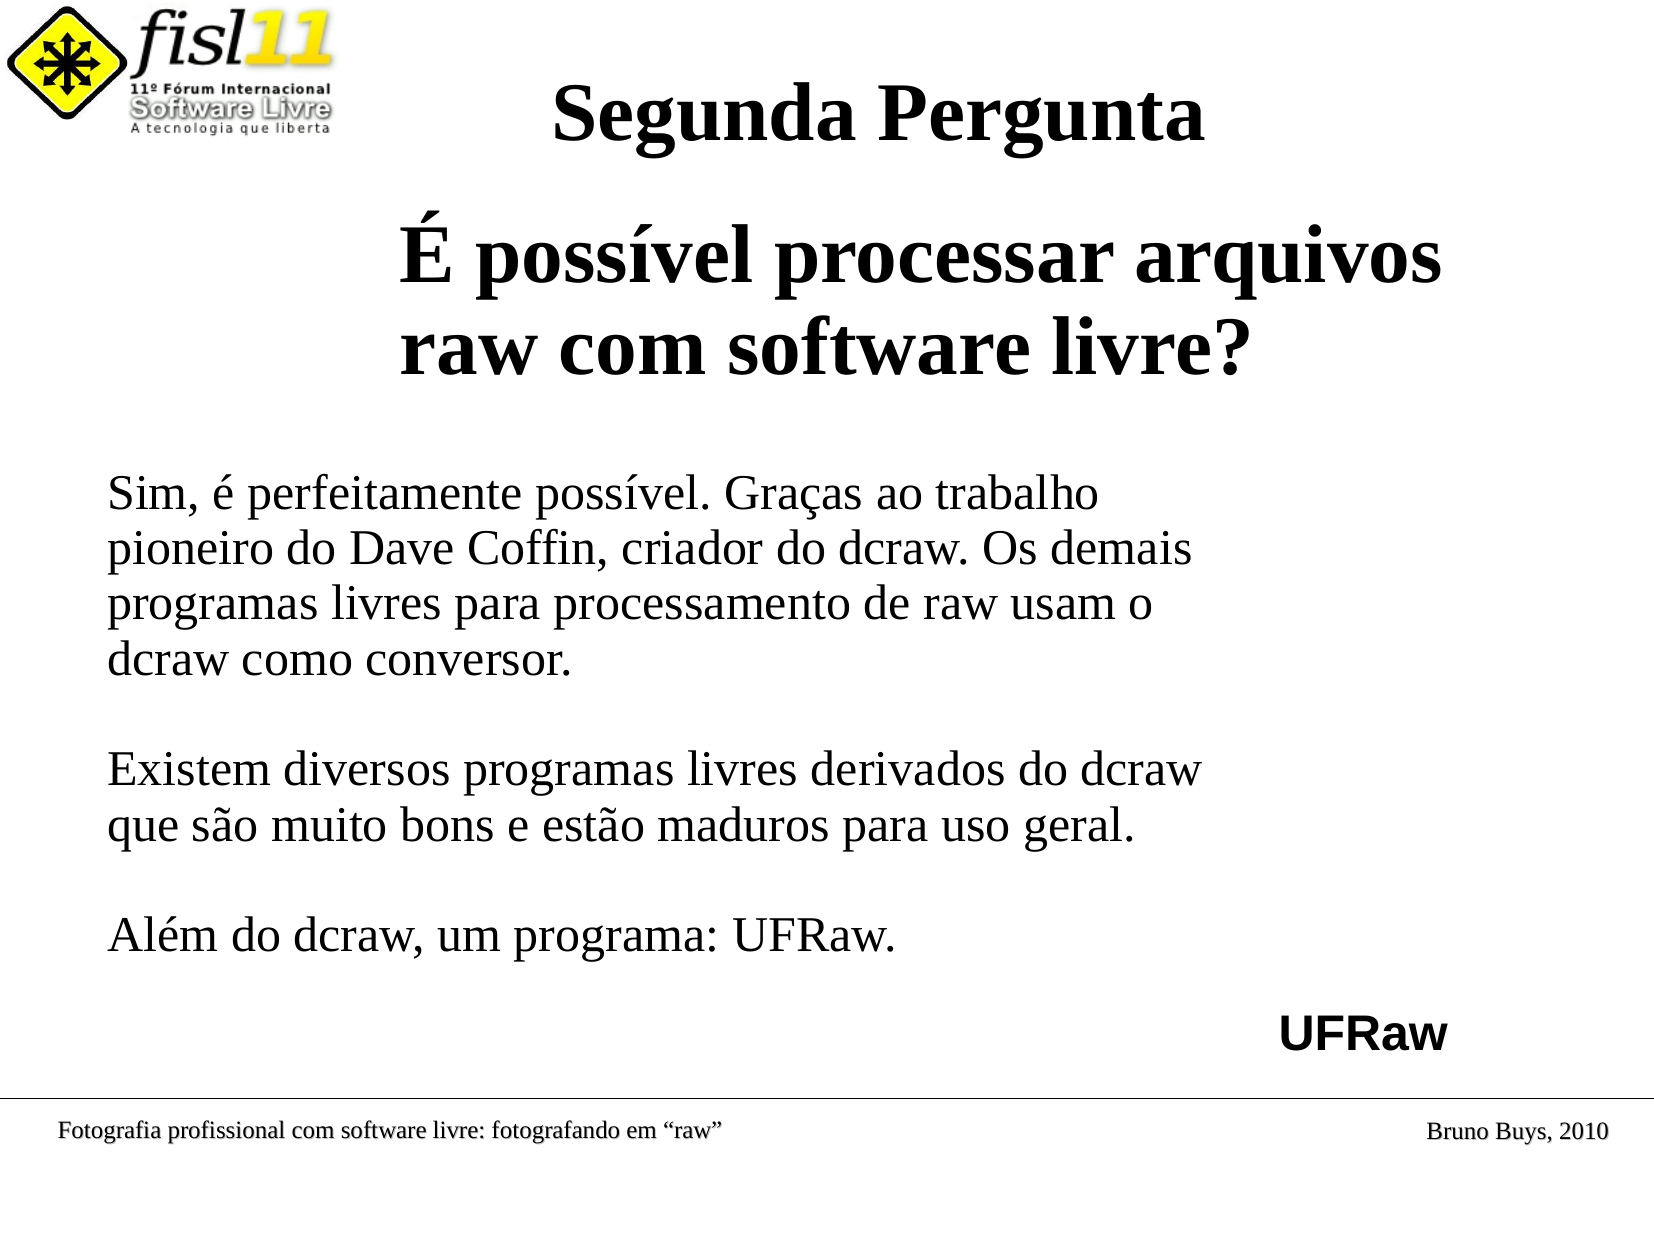

Segunda Pergunta
É possível processar arquivos raw com software livre?
Sim, é perfeitamente possível. Graças ao trabalho pioneiro do Dave Coffin, criador do dcraw. Os demais programas livres para processamento de raw usam o dcraw como conversor.
Existem diversos programas livres derivados do dcraw que são muito bons e estão maduros para uso geral.
Além do dcraw, um programa: UFRaw.
UFRaw
Fotografia profissional com software livre: fotografando em “raw”
Bruno Buys, 2010